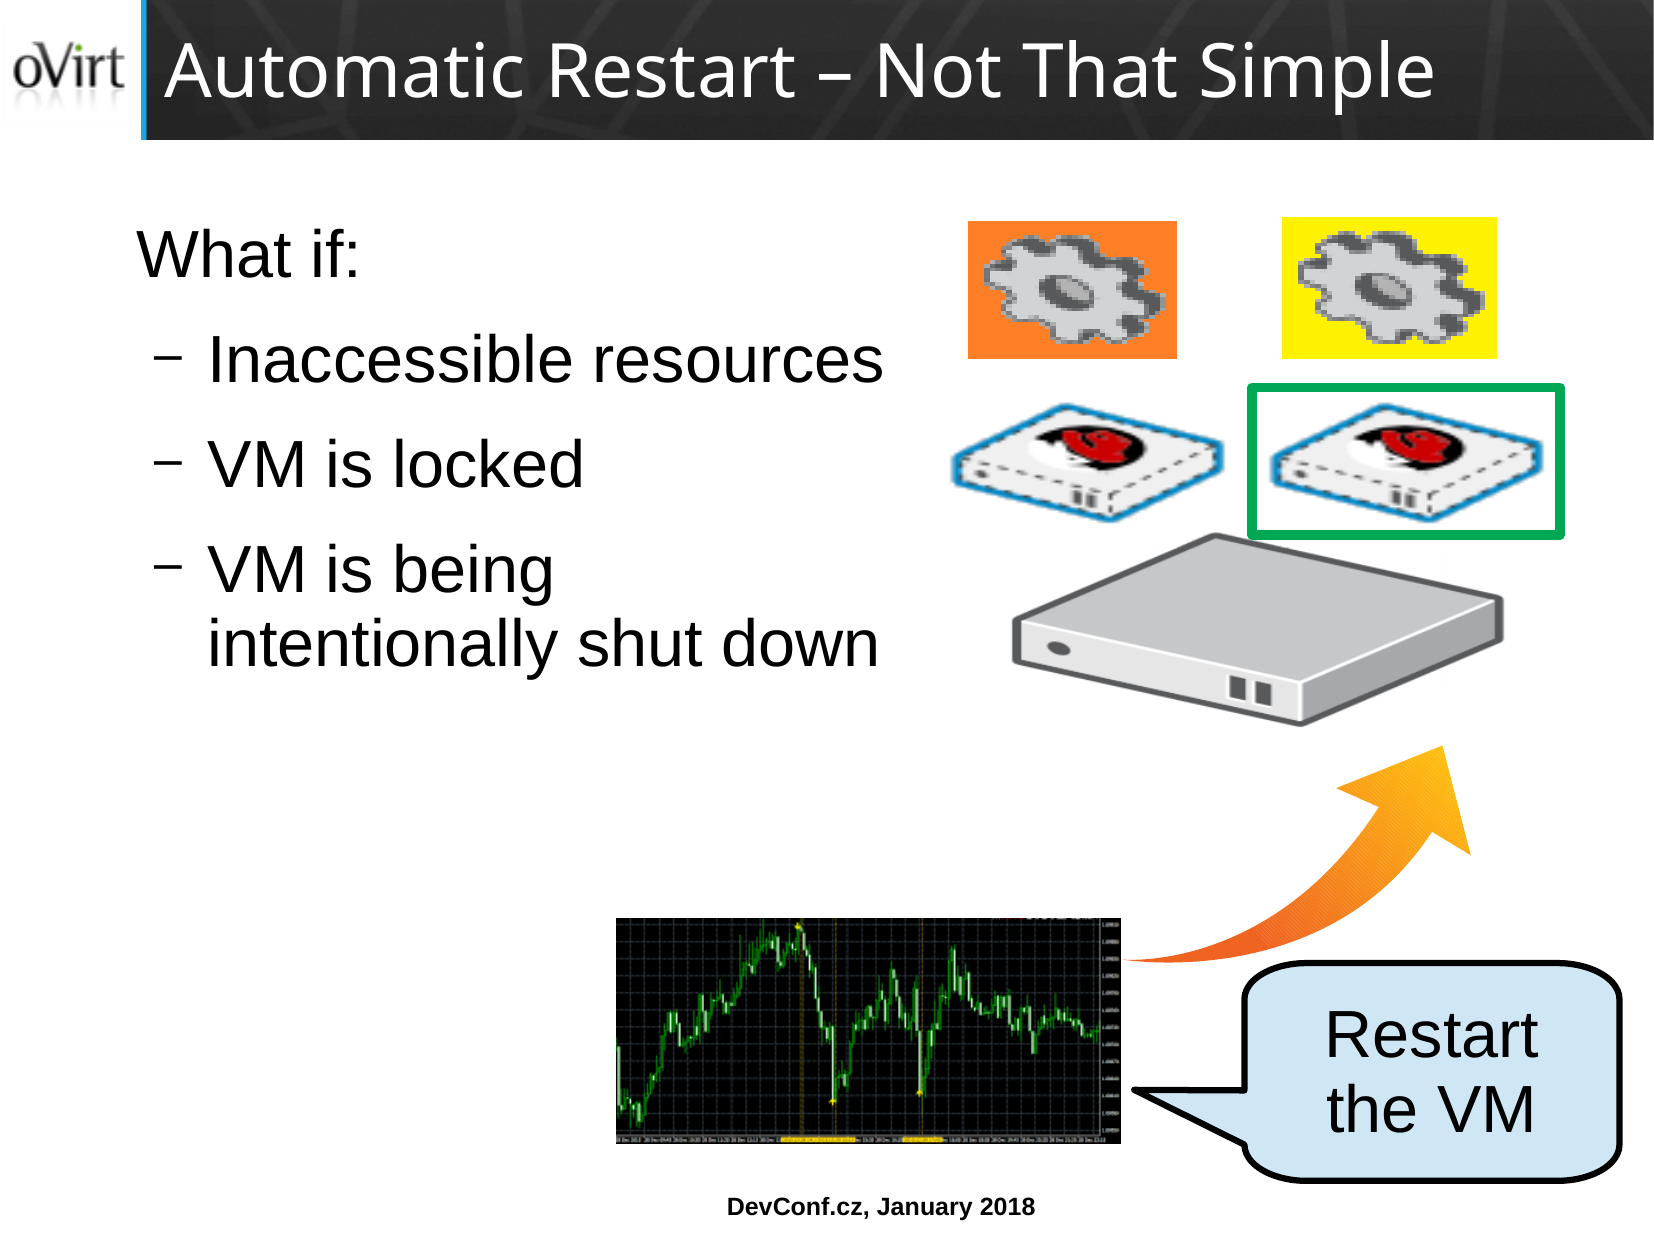

# Automatic Restart – Not That Simple
What if:
Inaccessible resources
VM is locked
VM is being intentionally shut down
Restart
the VM